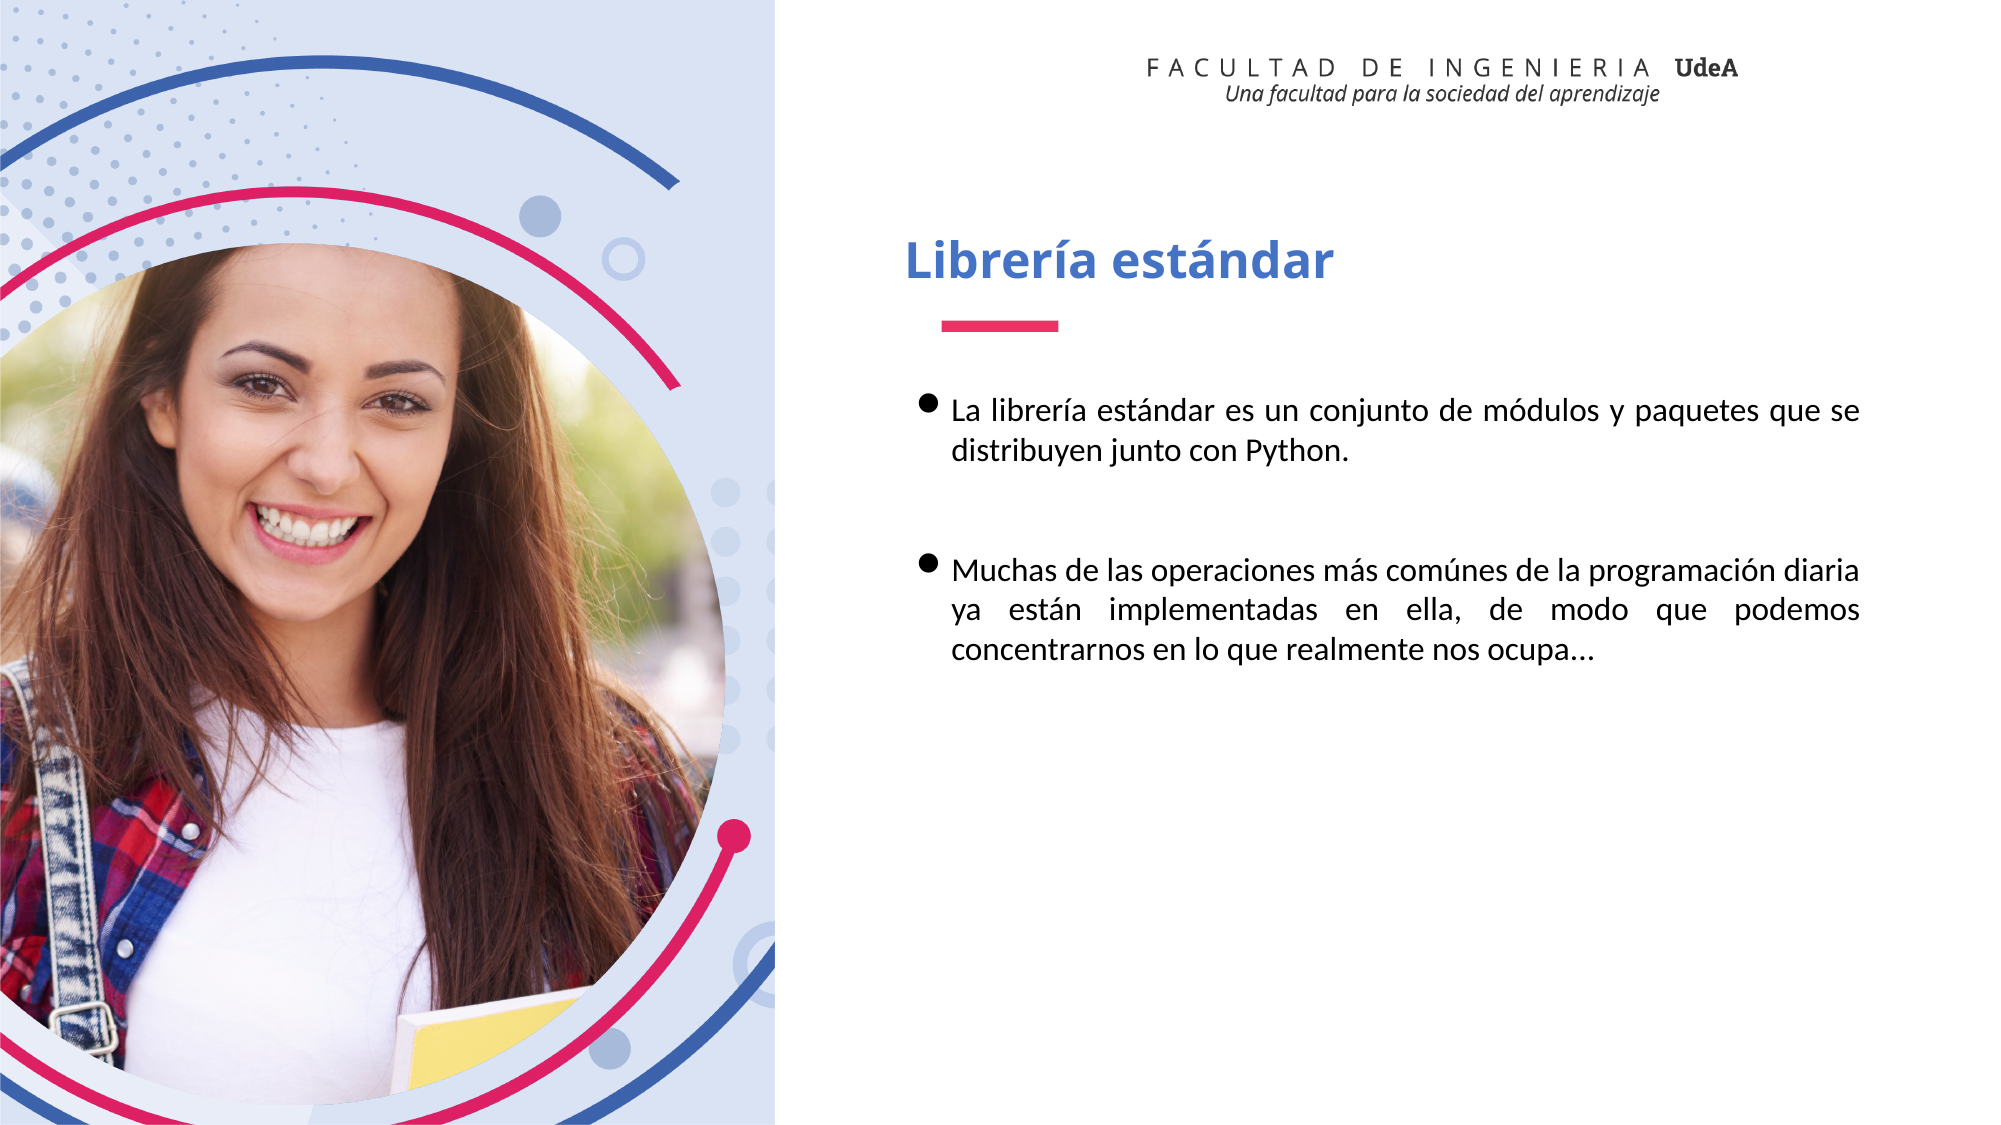

Librería estándar
La librería estándar es un conjunto de módulos y paquetes que se distribuyen junto con Python.
Muchas de las operaciones más comúnes de la programación diaria ya están implementadas en ella, de modo que podemos concentrarnos en lo que realmente nos ocupa...